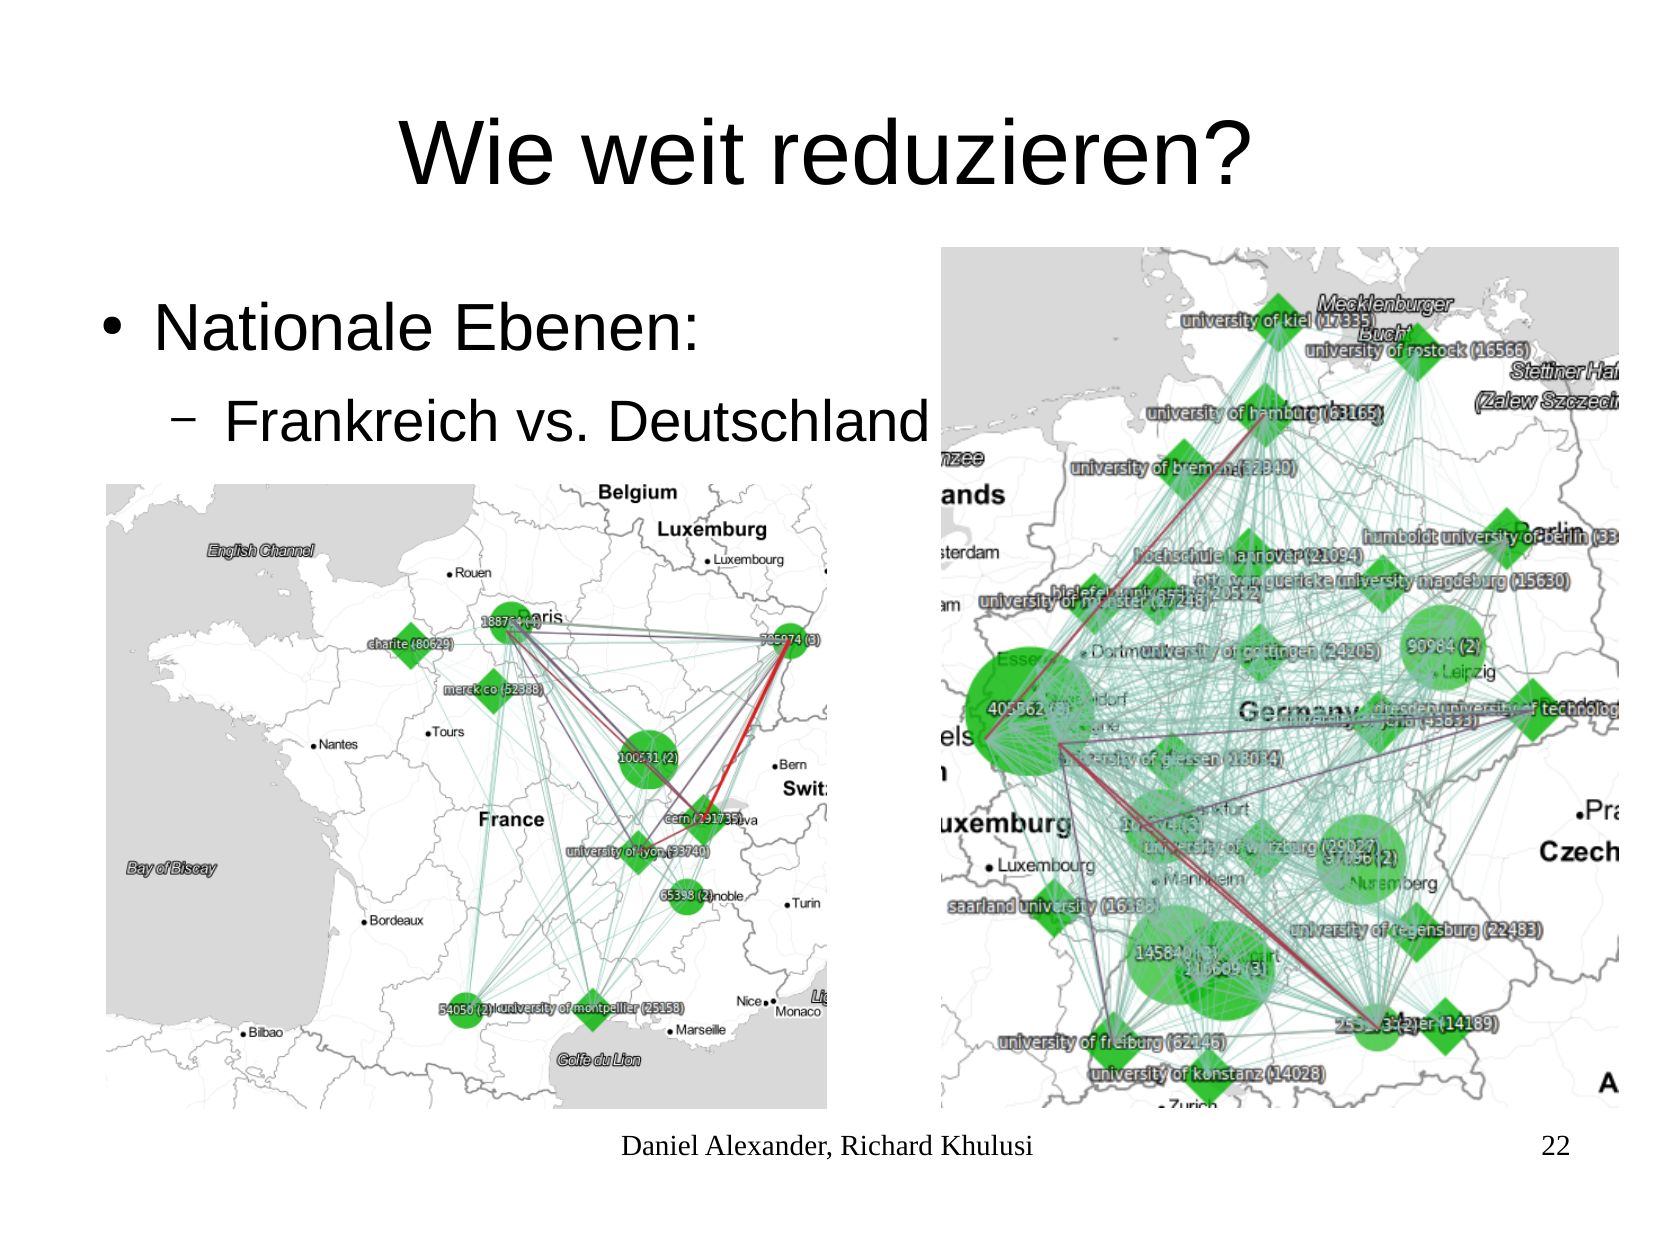

# Wie weit reduzieren?
Nationale Ebenen:
Frankreich vs. Deutschland
Daniel Alexander, Richard Khulusi
22